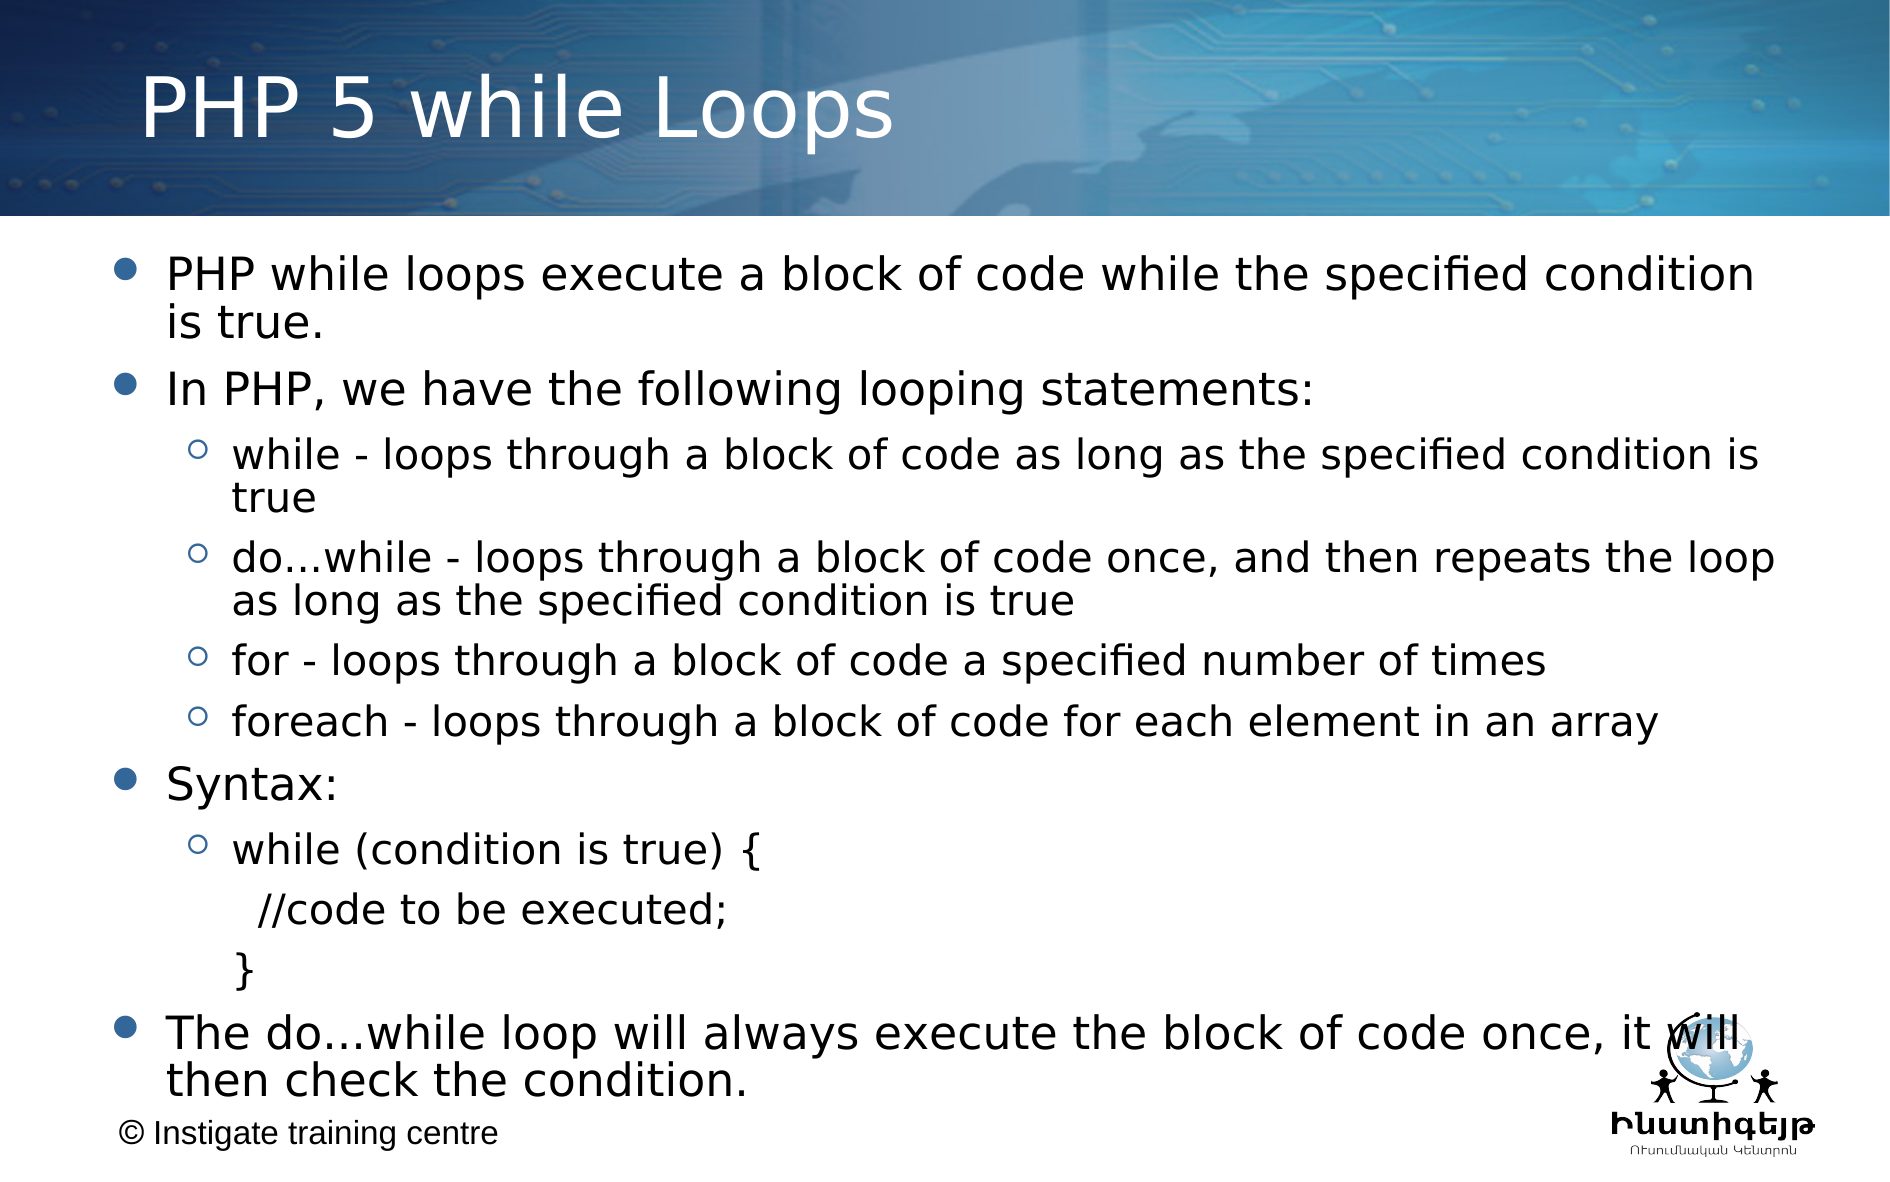

PHP 5 while Loops
# PHP while loops execute a block of code while the specified condition is true.
In PHP, we have the following looping statements:
while - loops through a block of code as long as the specified condition is true
do...while - loops through a block of code once, and then repeats the loop as long as the specified condition is true
for - loops through a block of code a specified number of times
foreach - loops through a block of code for each element in an array
Syntax:
while (condition is true) {
 //code to be executed;
}
The do...while loop will always execute the block of code once, it will then check the condition.